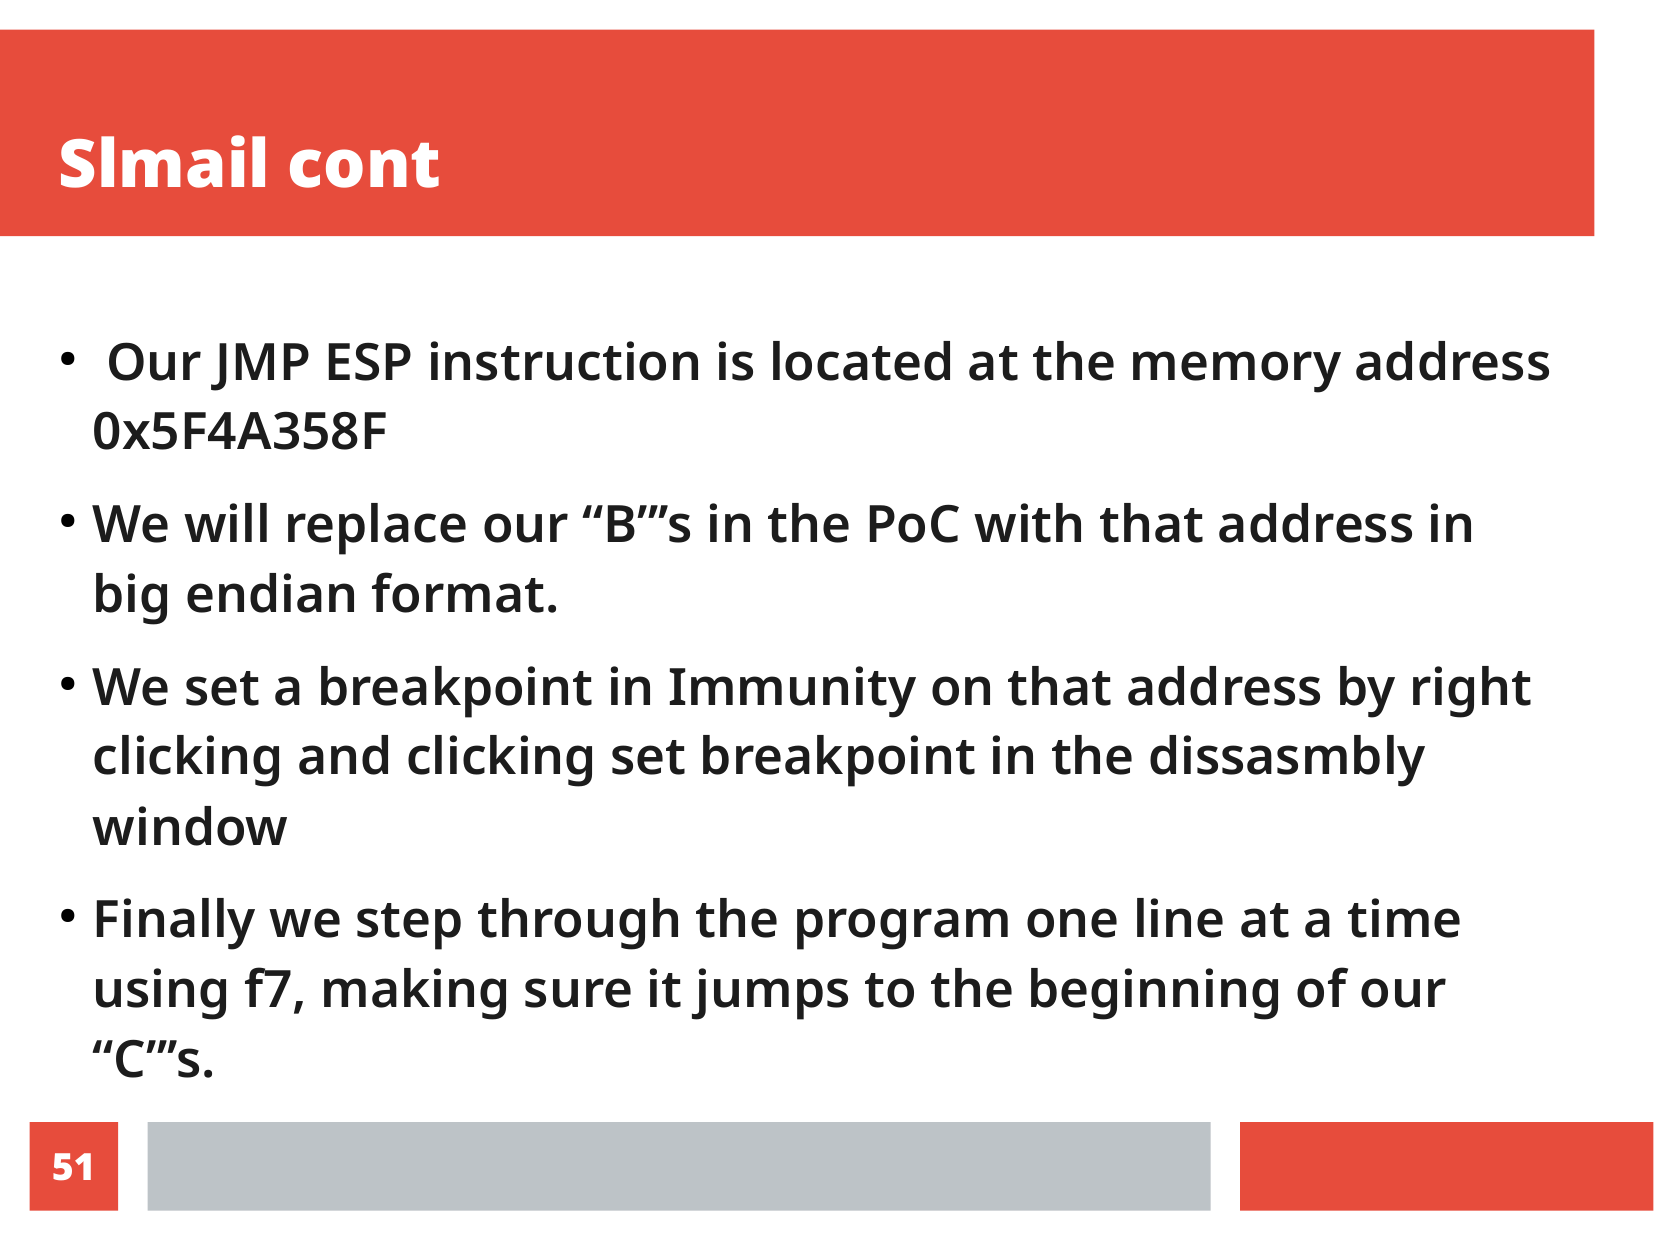

# Slmail cont
 Our JMP ESP instruction is located at the memory address 0x5F4A358F
We will replace our “B”’s in the PoC with that address in big endian format.
We set a breakpoint in Immunity on that address by right clicking and clicking set breakpoint in the dissasmbly window
Finally we step through the program one line at a time using f7, making sure it jumps to the beginning of our “C”’s.
51